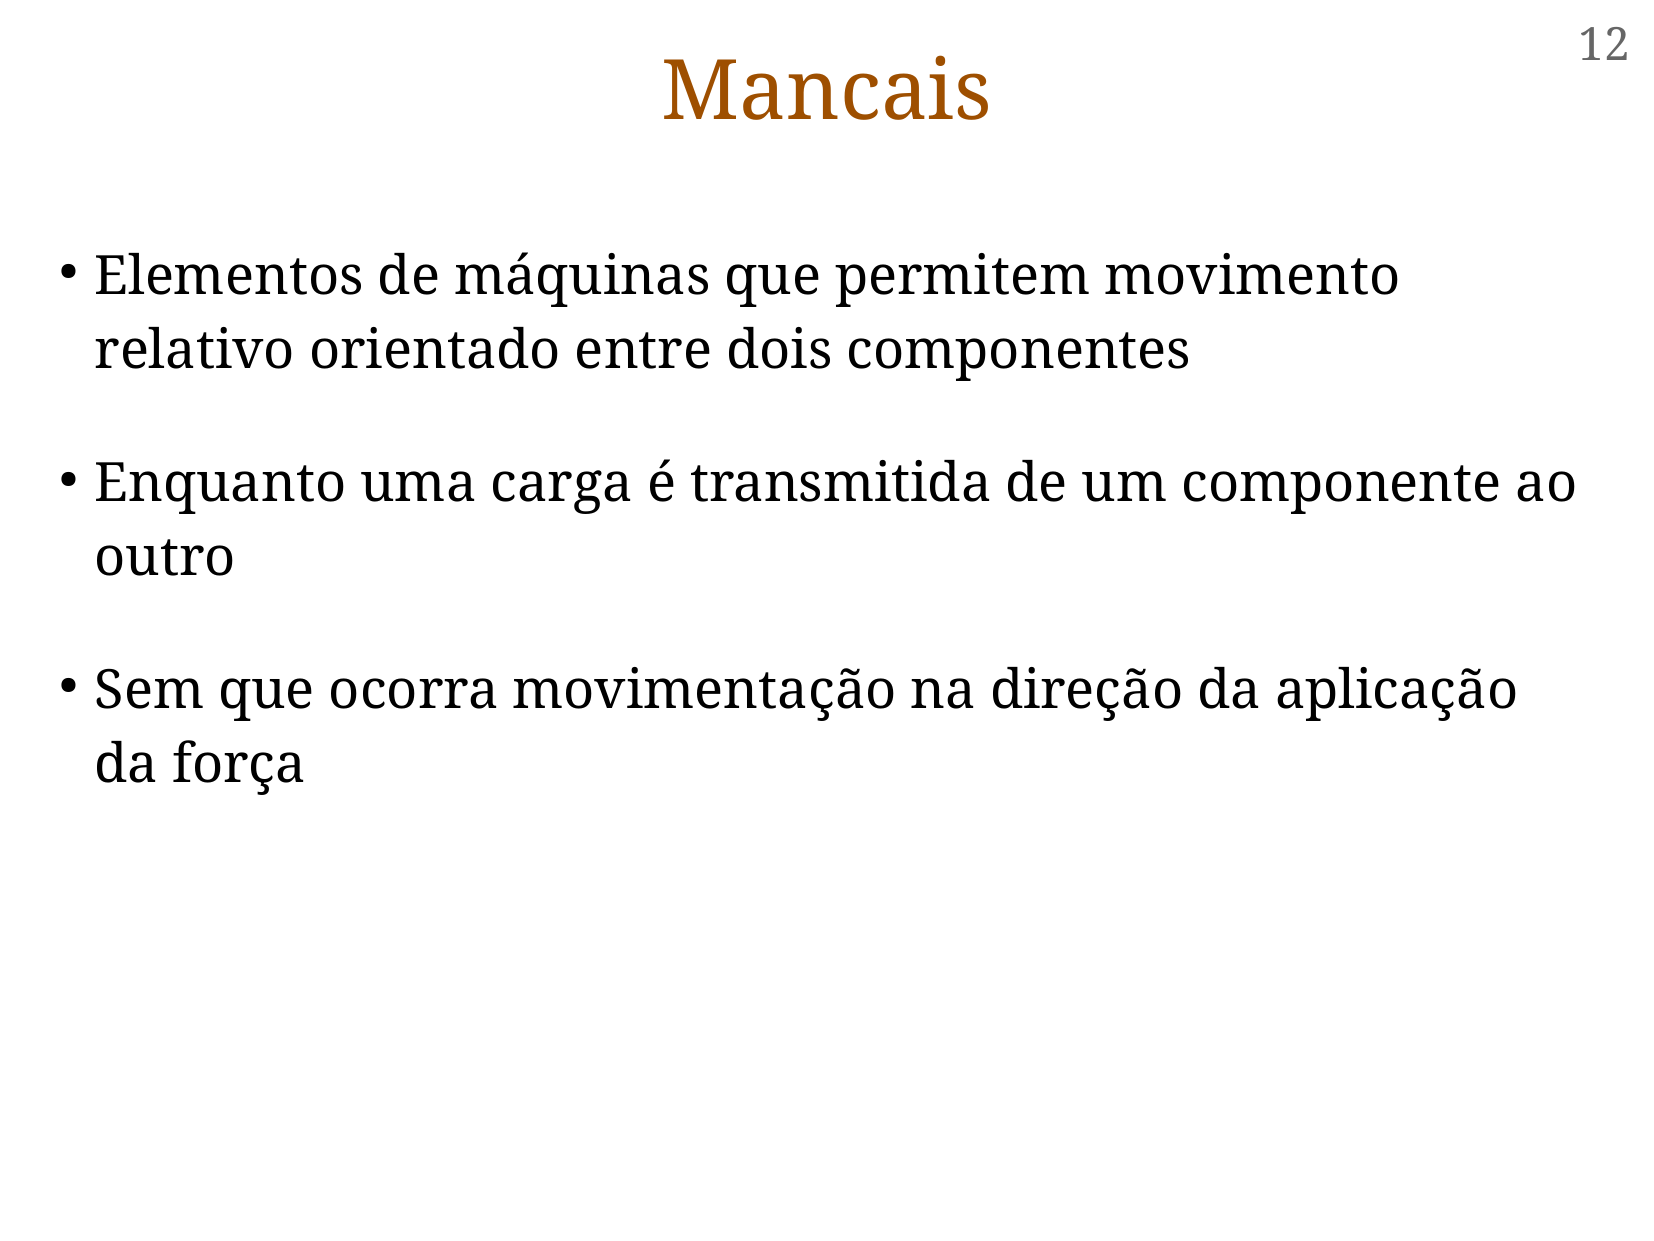

12
# Mancais
Elementos de máquinas que permitem movimento relativo orientado entre dois componentes
Enquanto uma carga é transmitida de um componente ao outro
Sem que ocorra movimentação na direção da aplicação da força